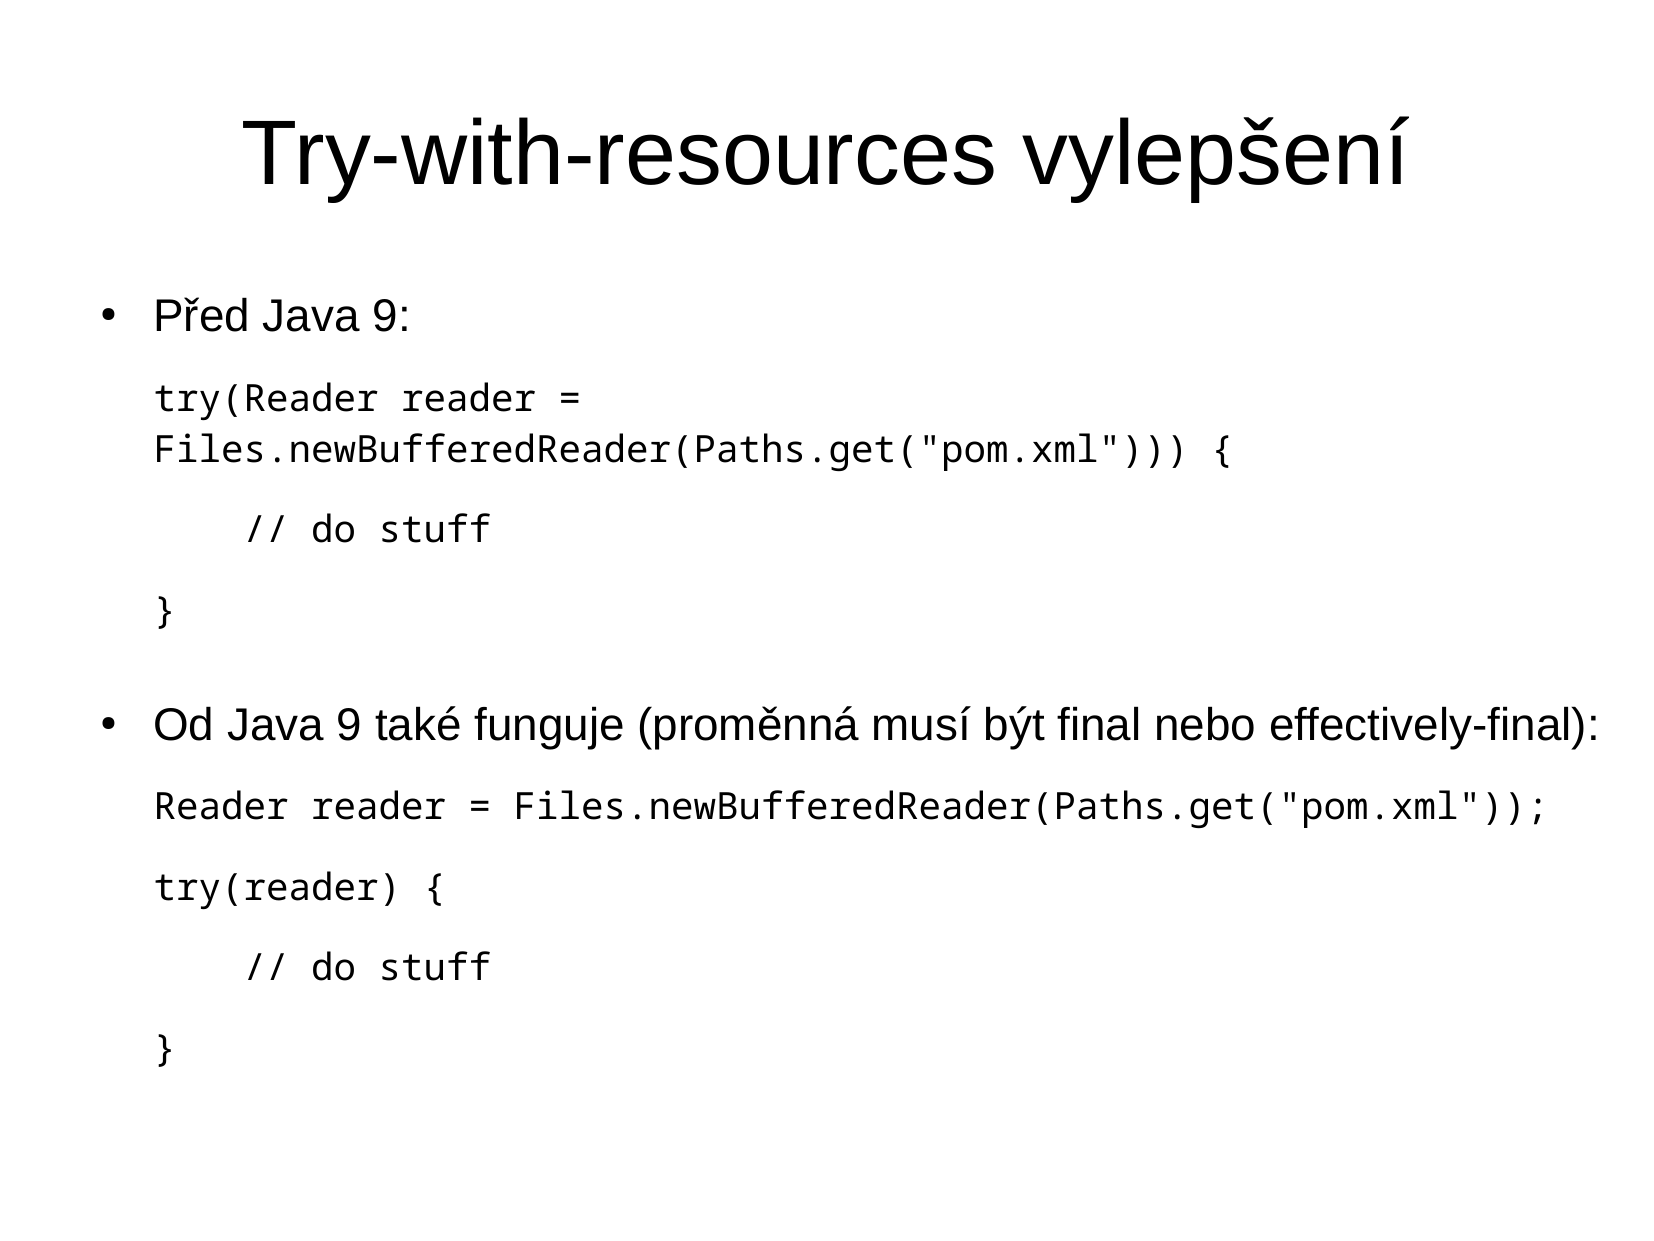

# Try-with-resources vylepšení
Před Java 9:
try(Reader reader = Files.newBufferedReader(Paths.get("pom.xml"))) {
 // do stuff
}
Od Java 9 také funguje (proměnná musí být final nebo effectively-final):
Reader reader = Files.newBufferedReader(Paths.get("pom.xml"));
try(reader) {
 // do stuff
}